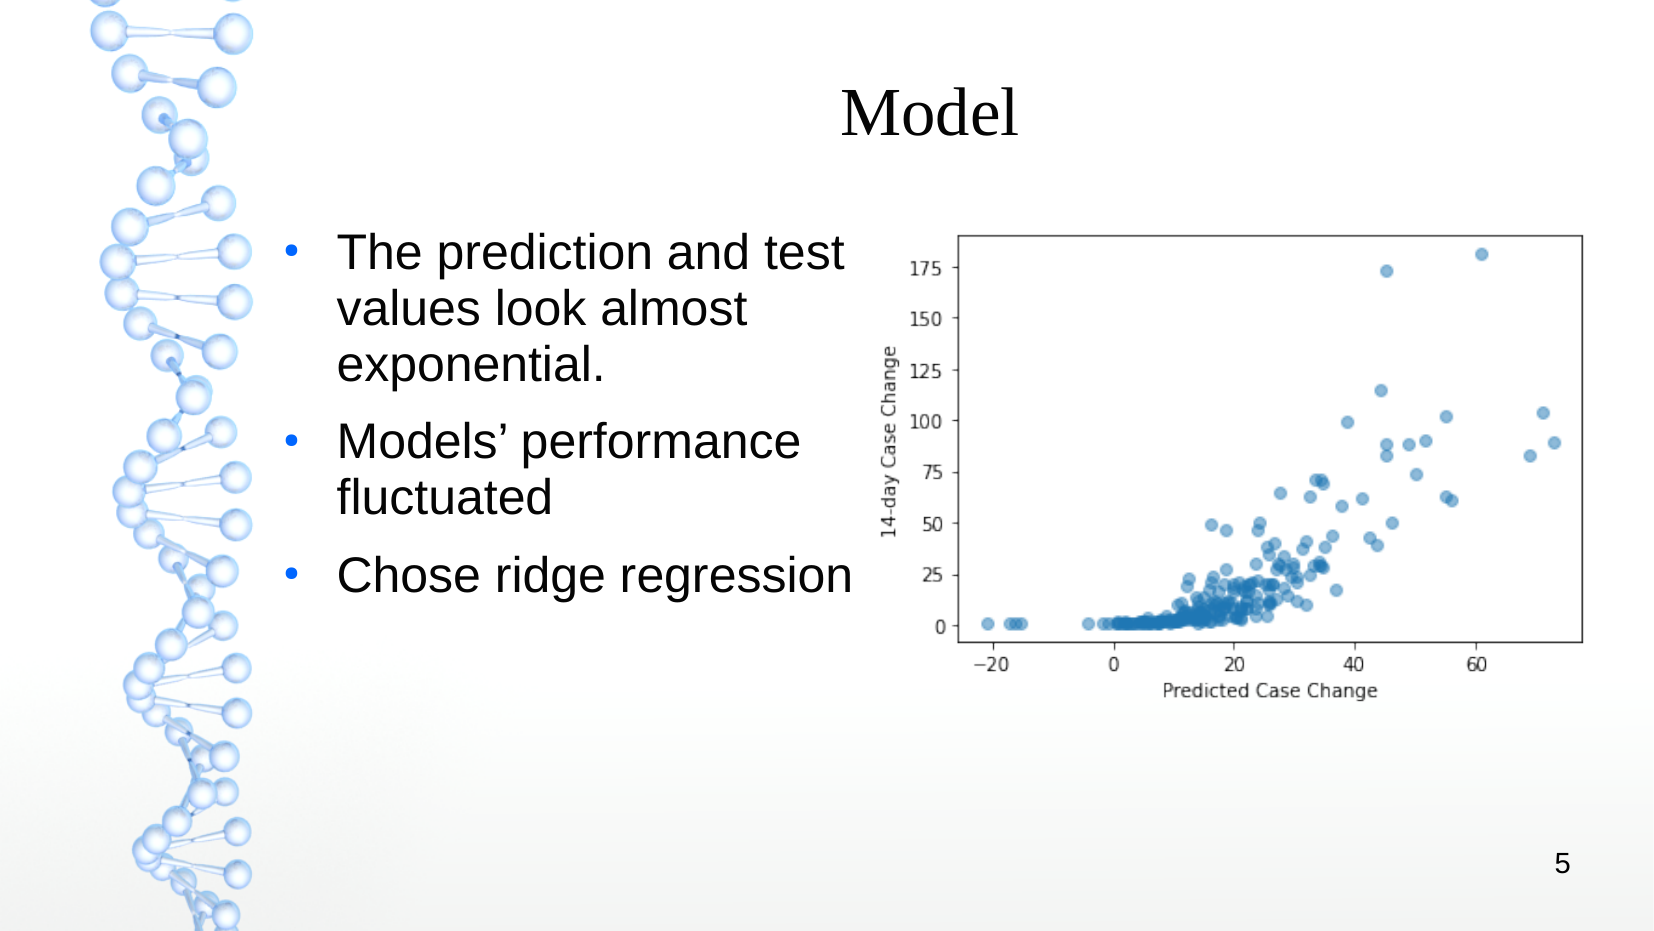

# Model
The prediction and test values look almost exponential.
Models’ performance fluctuated
Chose ridge regression
5